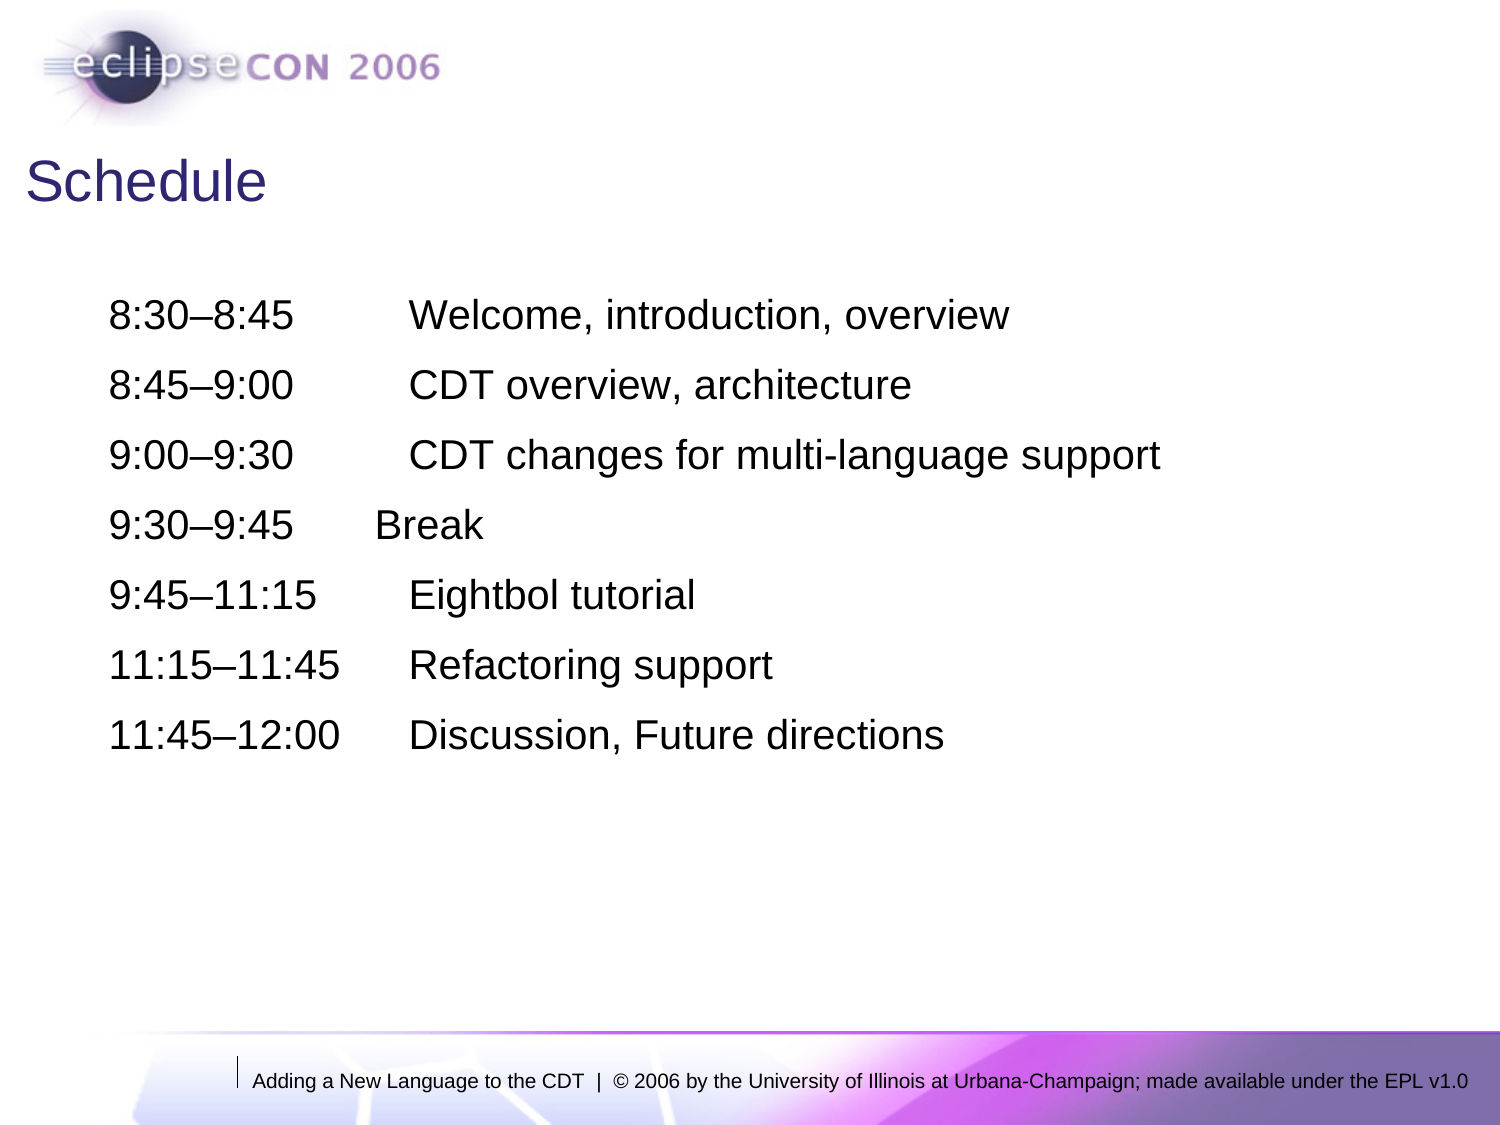

# Schedule
8:30–8:45	Welcome, introduction, overview
8:45–9:00	CDT overview, architecture
9:00–9:30	CDT changes for multi-language support
9:30–9:45 Break
9:45–11:15	Eightbol tutorial
11:15–11:45	Refactoring support
11:45–12:00	Discussion, Future directions